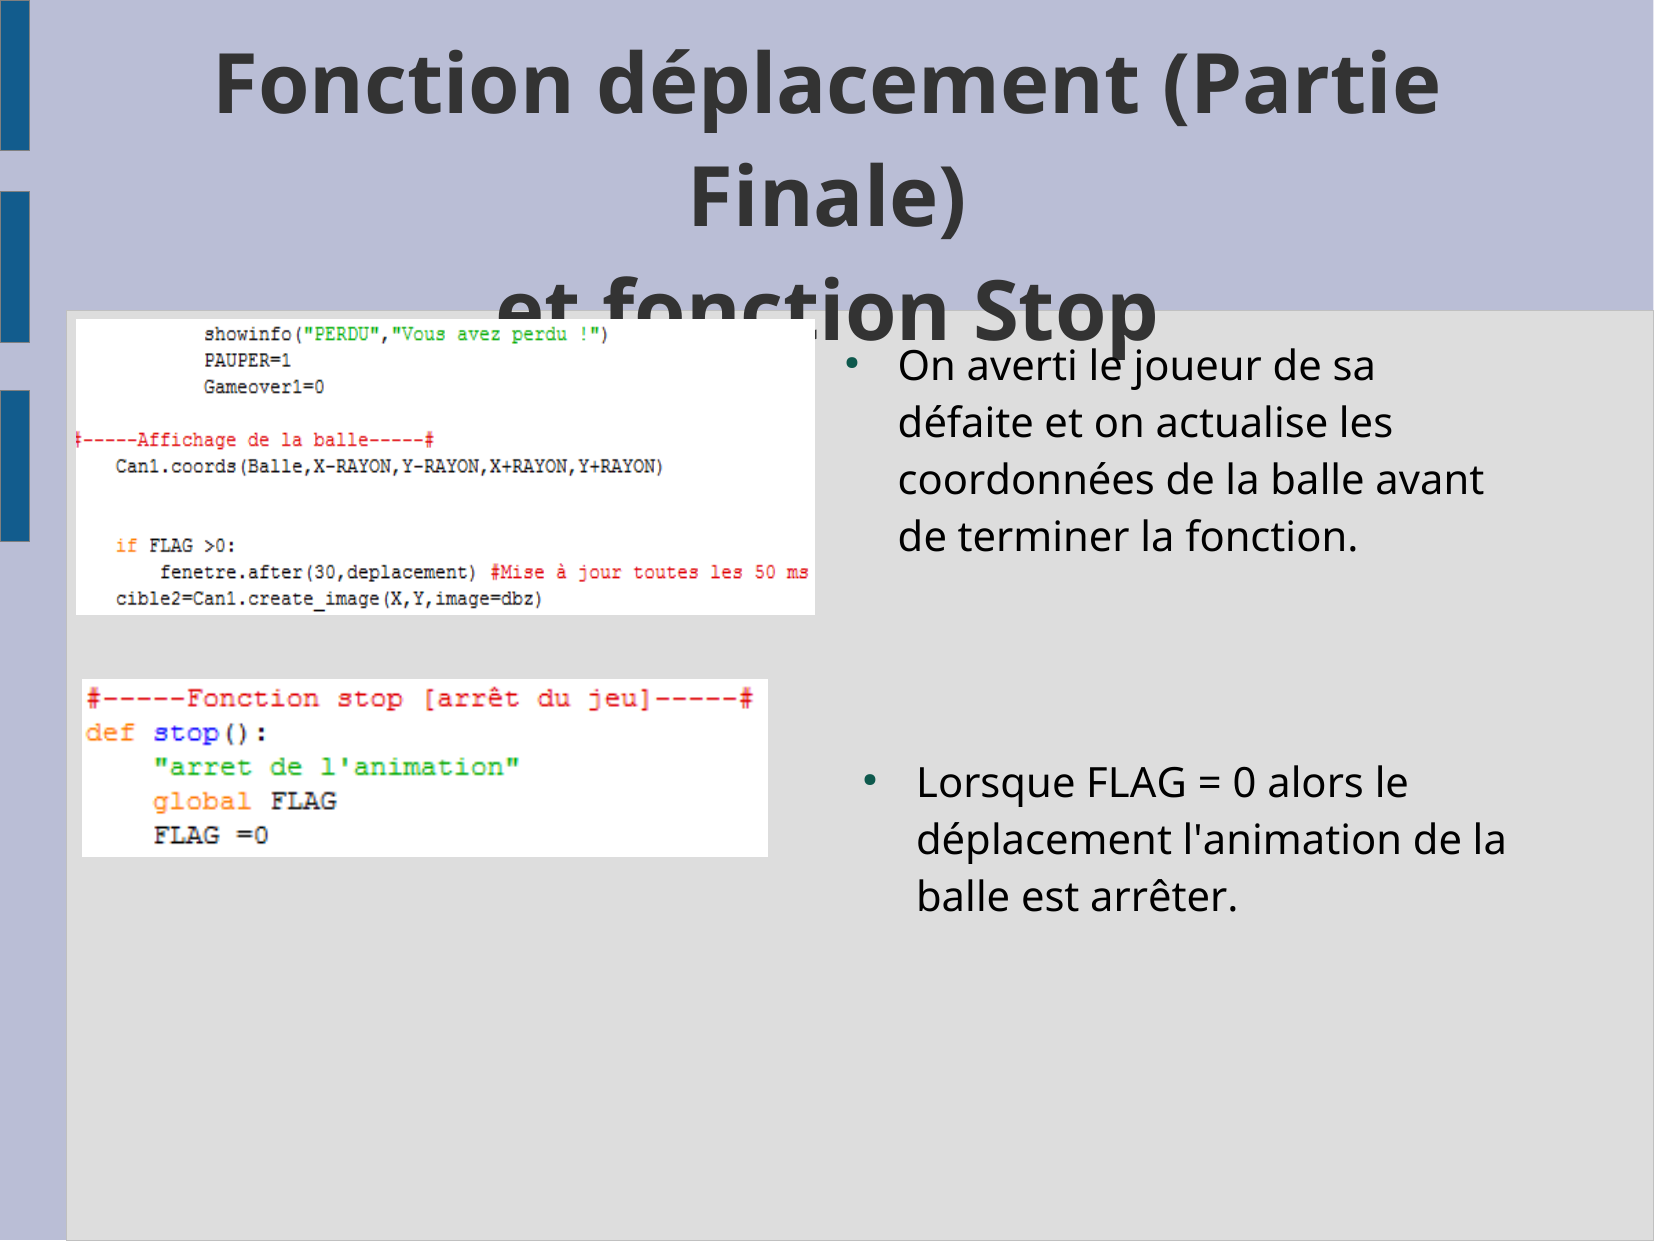

# Fonction déplacement (Partie Finale) et fonction Stop
On averti le joueur de sa défaite et on actualise les coordonnées de la balle avant de terminer la fonction.
Lorsque FLAG = 0 alors le déplacement l'animation de la balle est arrêter.